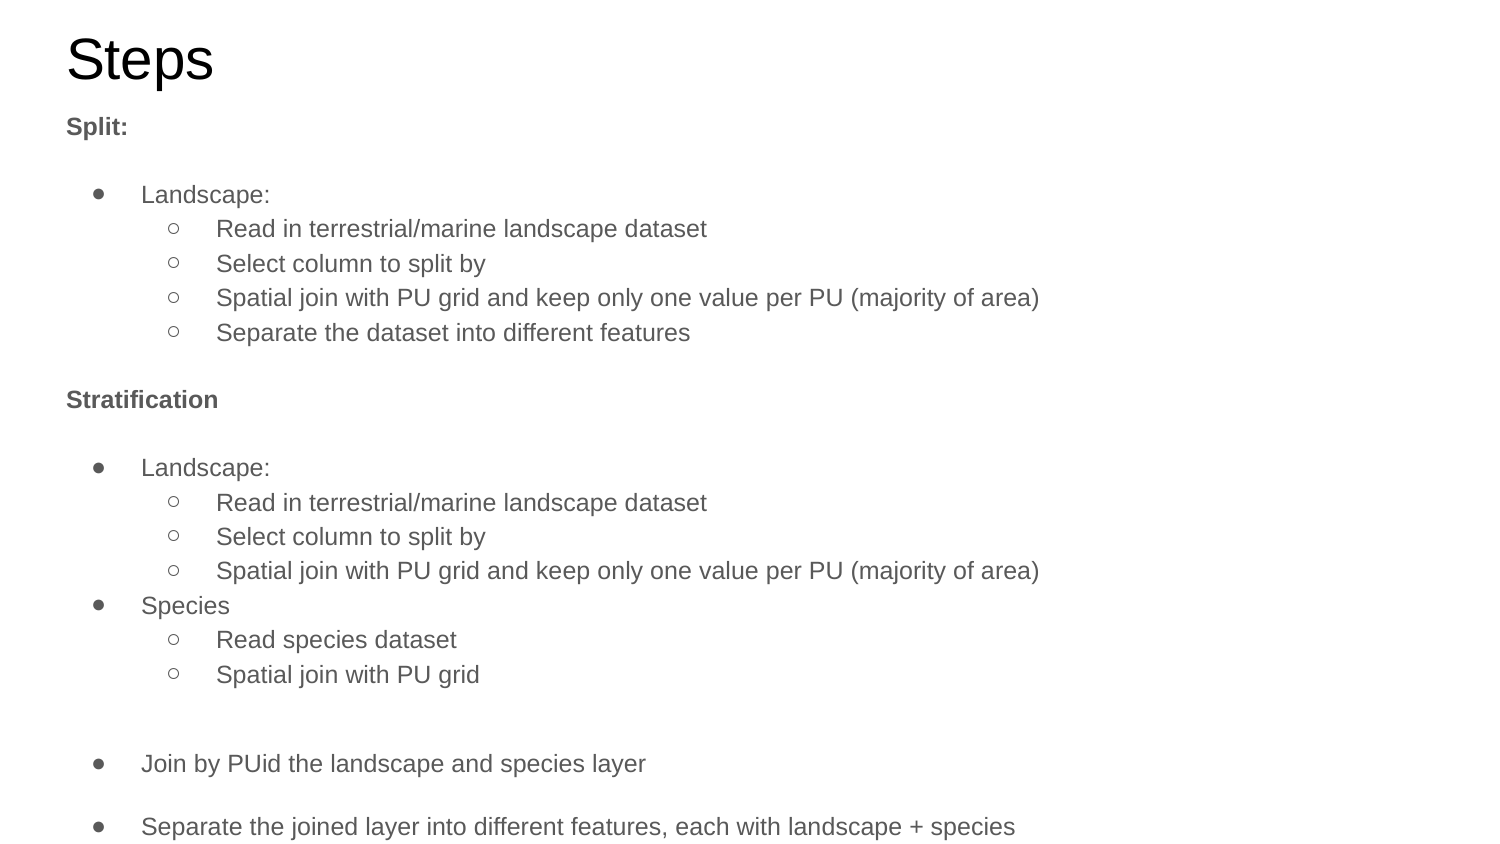

# Steps
Split:
Landscape:
Read in terrestrial/marine landscape dataset
Select column to split by
Spatial join with PU grid and keep only one value per PU (majority of area)
Separate the dataset into different features
Stratification
Landscape:
Read in terrestrial/marine landscape dataset
Select column to split by
Spatial join with PU grid and keep only one value per PU (majority of area)
Species
Read species dataset
Spatial join with PU grid
Join by PUid the landscape and species layer
Separate the joined layer into different features, each with landscape + species